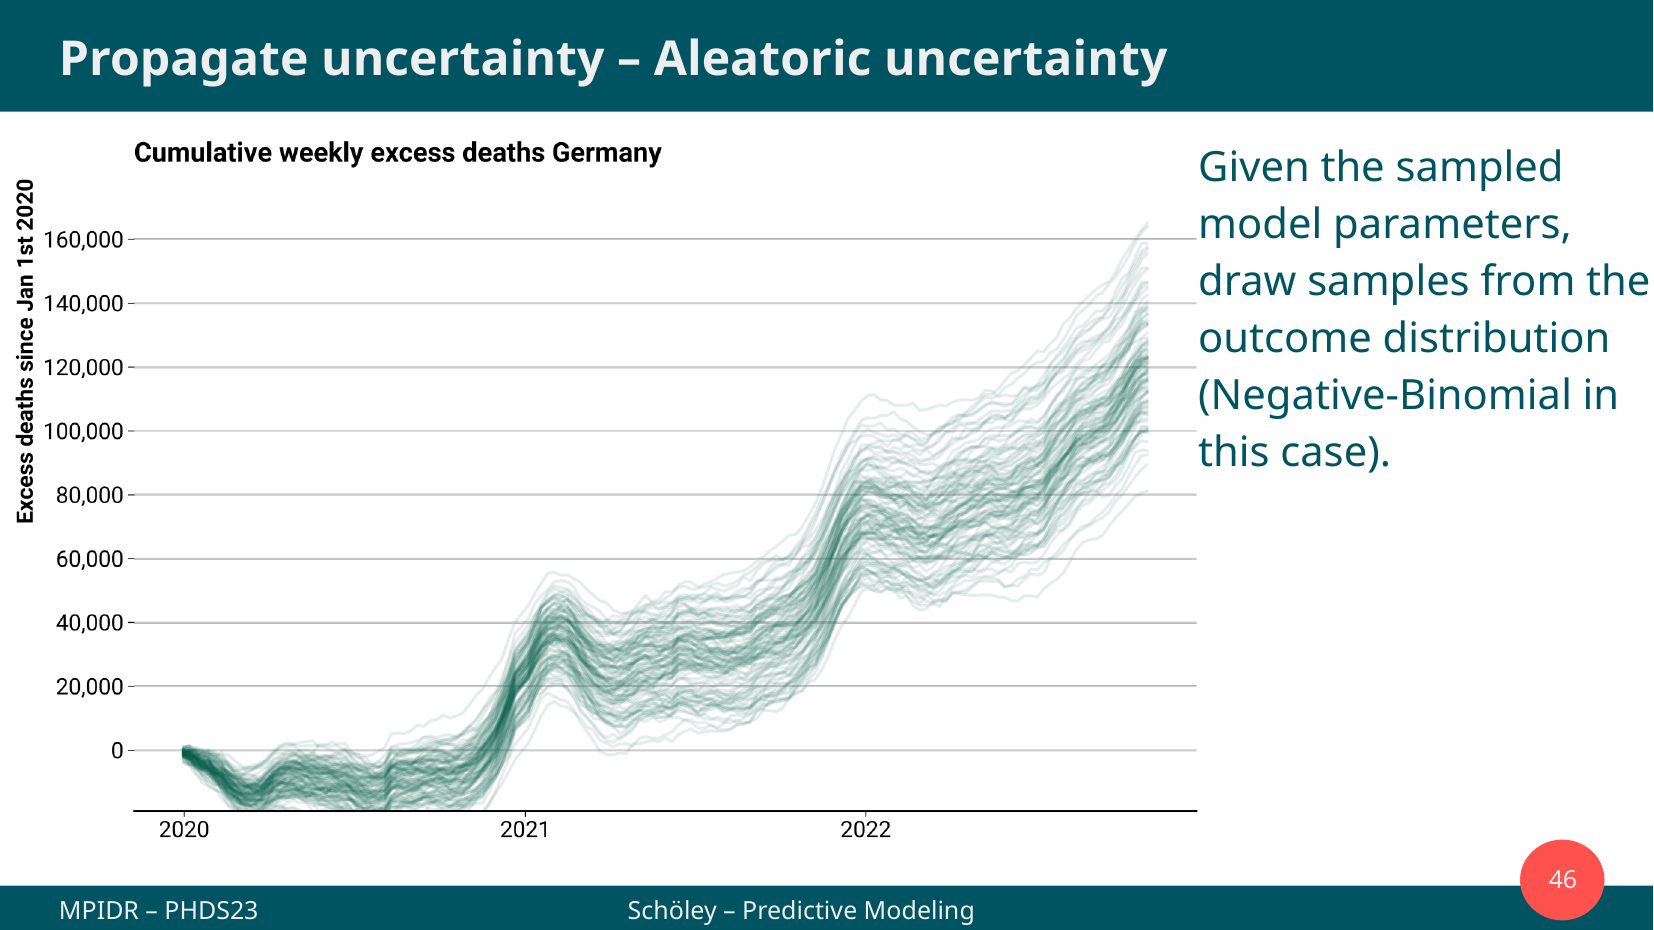

# Propagate uncertainty – Aleatoric uncertainty
Given the sampled
model parameters,
draw samples from the
outcome distribution
(Negative-Binomial in
this case).
46
MPIDR – PHDS23
Schöley – Predictive Modeling